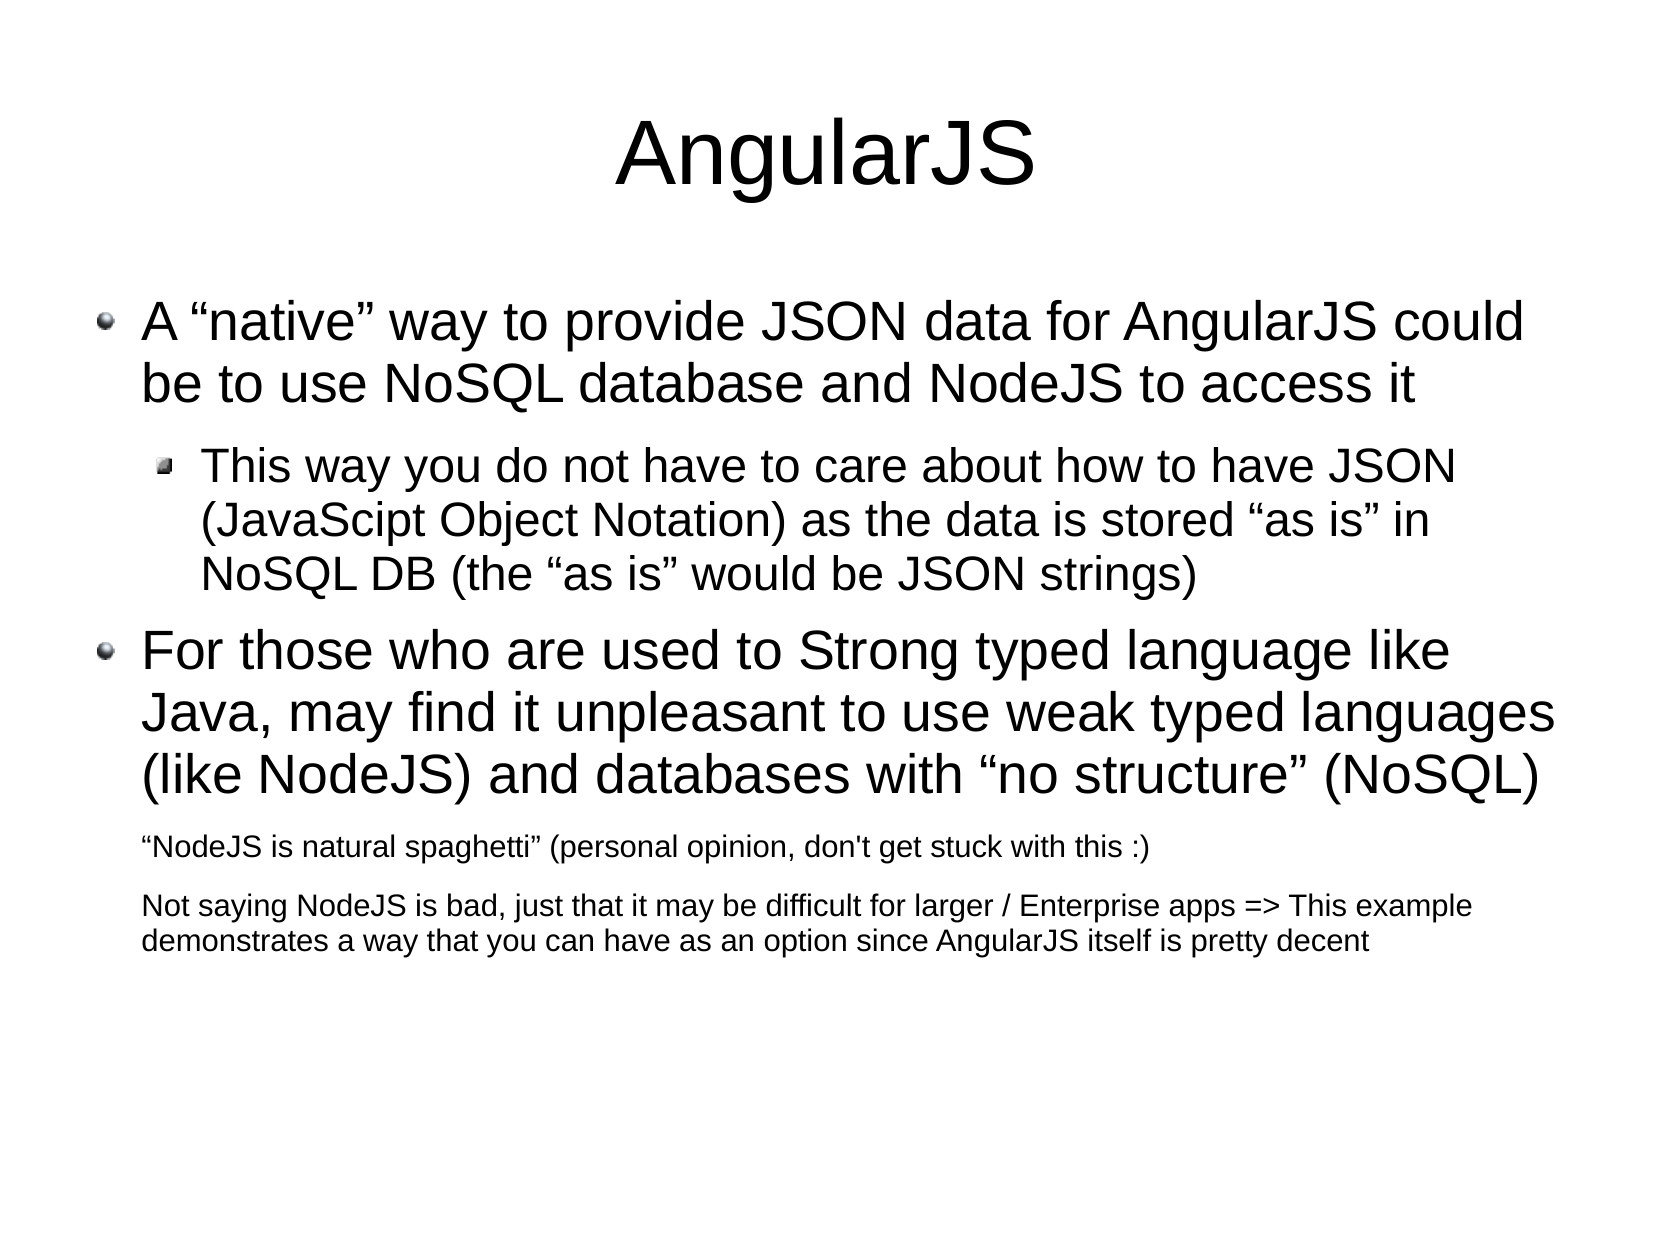

# AngularJS
A “native” way to provide JSON data for AngularJS could be to use NoSQL database and NodeJS to access it
This way you do not have to care about how to have JSON (JavaScipt Object Notation) as the data is stored “as is” in NoSQL DB (the “as is” would be JSON strings)
For those who are used to Strong typed language like Java, may find it unpleasant to use weak typed languages (like NodeJS) and databases with “no structure” (NoSQL)
“NodeJS is natural spaghetti” (personal opinion, don't get stuck with this :)
Not saying NodeJS is bad, just that it may be difficult for larger / Enterprise apps => This example demonstrates a way that you can have as an option since AngularJS itself is pretty decent